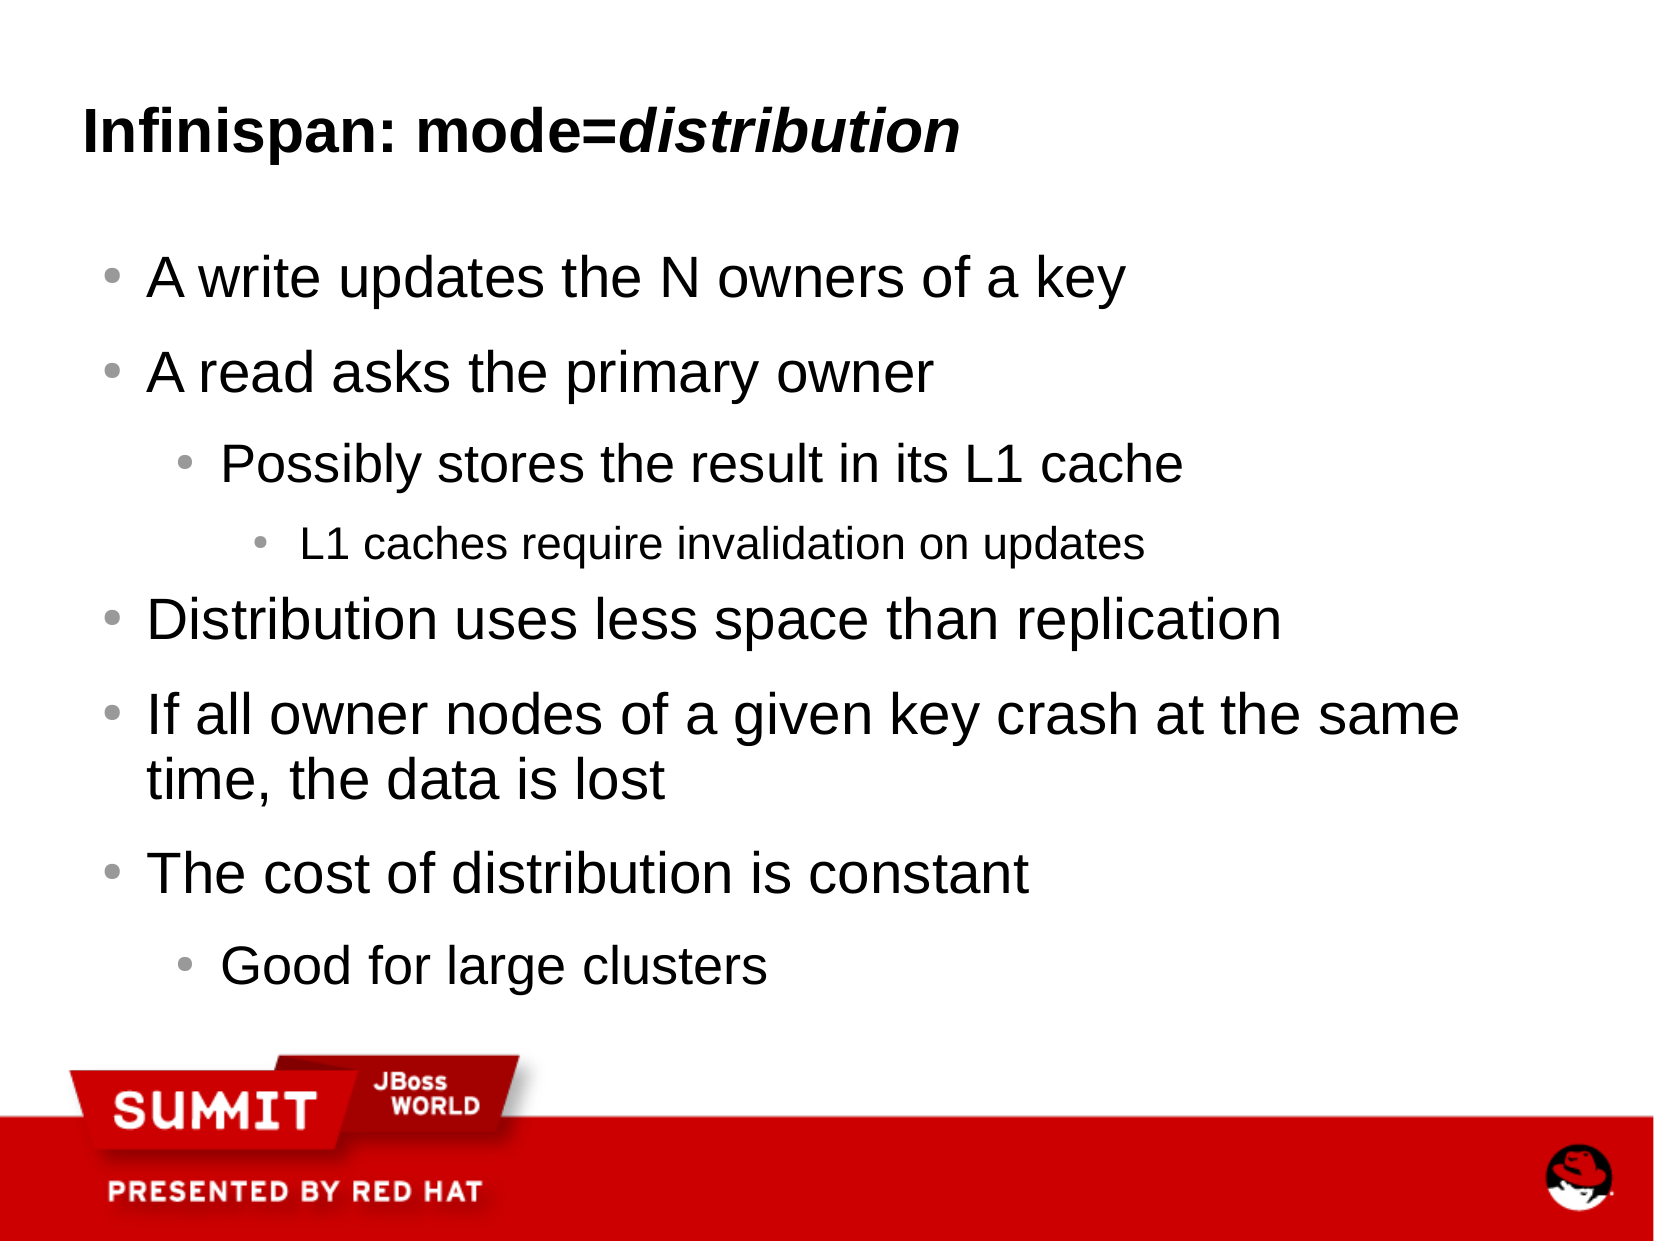

# Infinispan: mode=distribution
A write updates the N owners of a key
A read asks the primary owner
Possibly stores the result in its L1 cache
L1 caches require invalidation on updates
Distribution uses less space than replication
If all owner nodes of a given key crash at the same time, the data is lost
The cost of distribution is constant
Good for large clusters